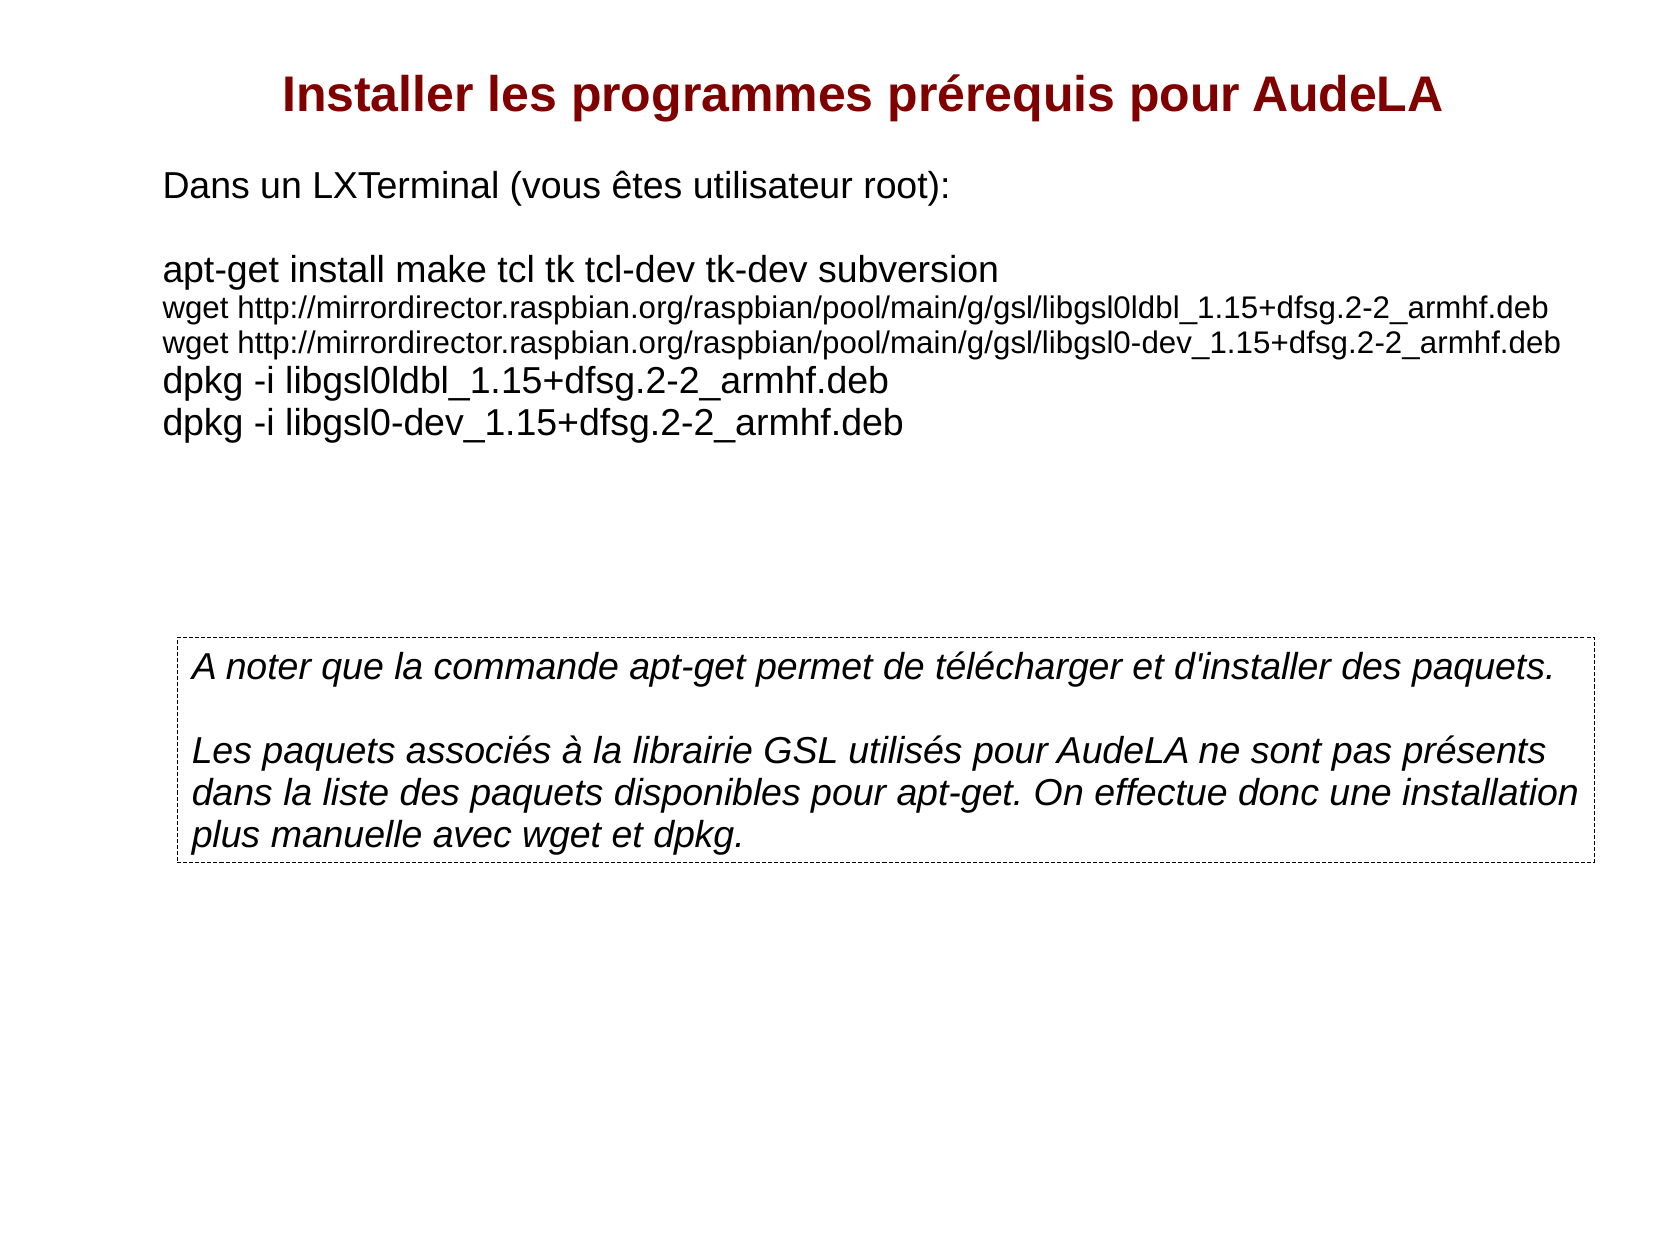

Installer les programmes prérequis pour AudeLA
Dans un LXTerminal (vous êtes utilisateur root):
apt-get install make tcl tk tcl-dev tk-dev subversion
wget http://mirrordirector.raspbian.org/raspbian/pool/main/g/gsl/libgsl0ldbl_1.15+dfsg.2-2_armhf.deb
wget http://mirrordirector.raspbian.org/raspbian/pool/main/g/gsl/libgsl0-dev_1.15+dfsg.2-2_armhf.deb
dpkg -i libgsl0ldbl_1.15+dfsg.2-2_armhf.deb
dpkg -i libgsl0-dev_1.15+dfsg.2-2_armhf.deb
A noter que la commande apt-get permet de télécharger et d'installer des paquets.
Les paquets associés à la librairie GSL utilisés pour AudeLA ne sont pas présents
dans la liste des paquets disponibles pour apt-get. On effectue donc une installation
plus manuelle avec wget et dpkg.